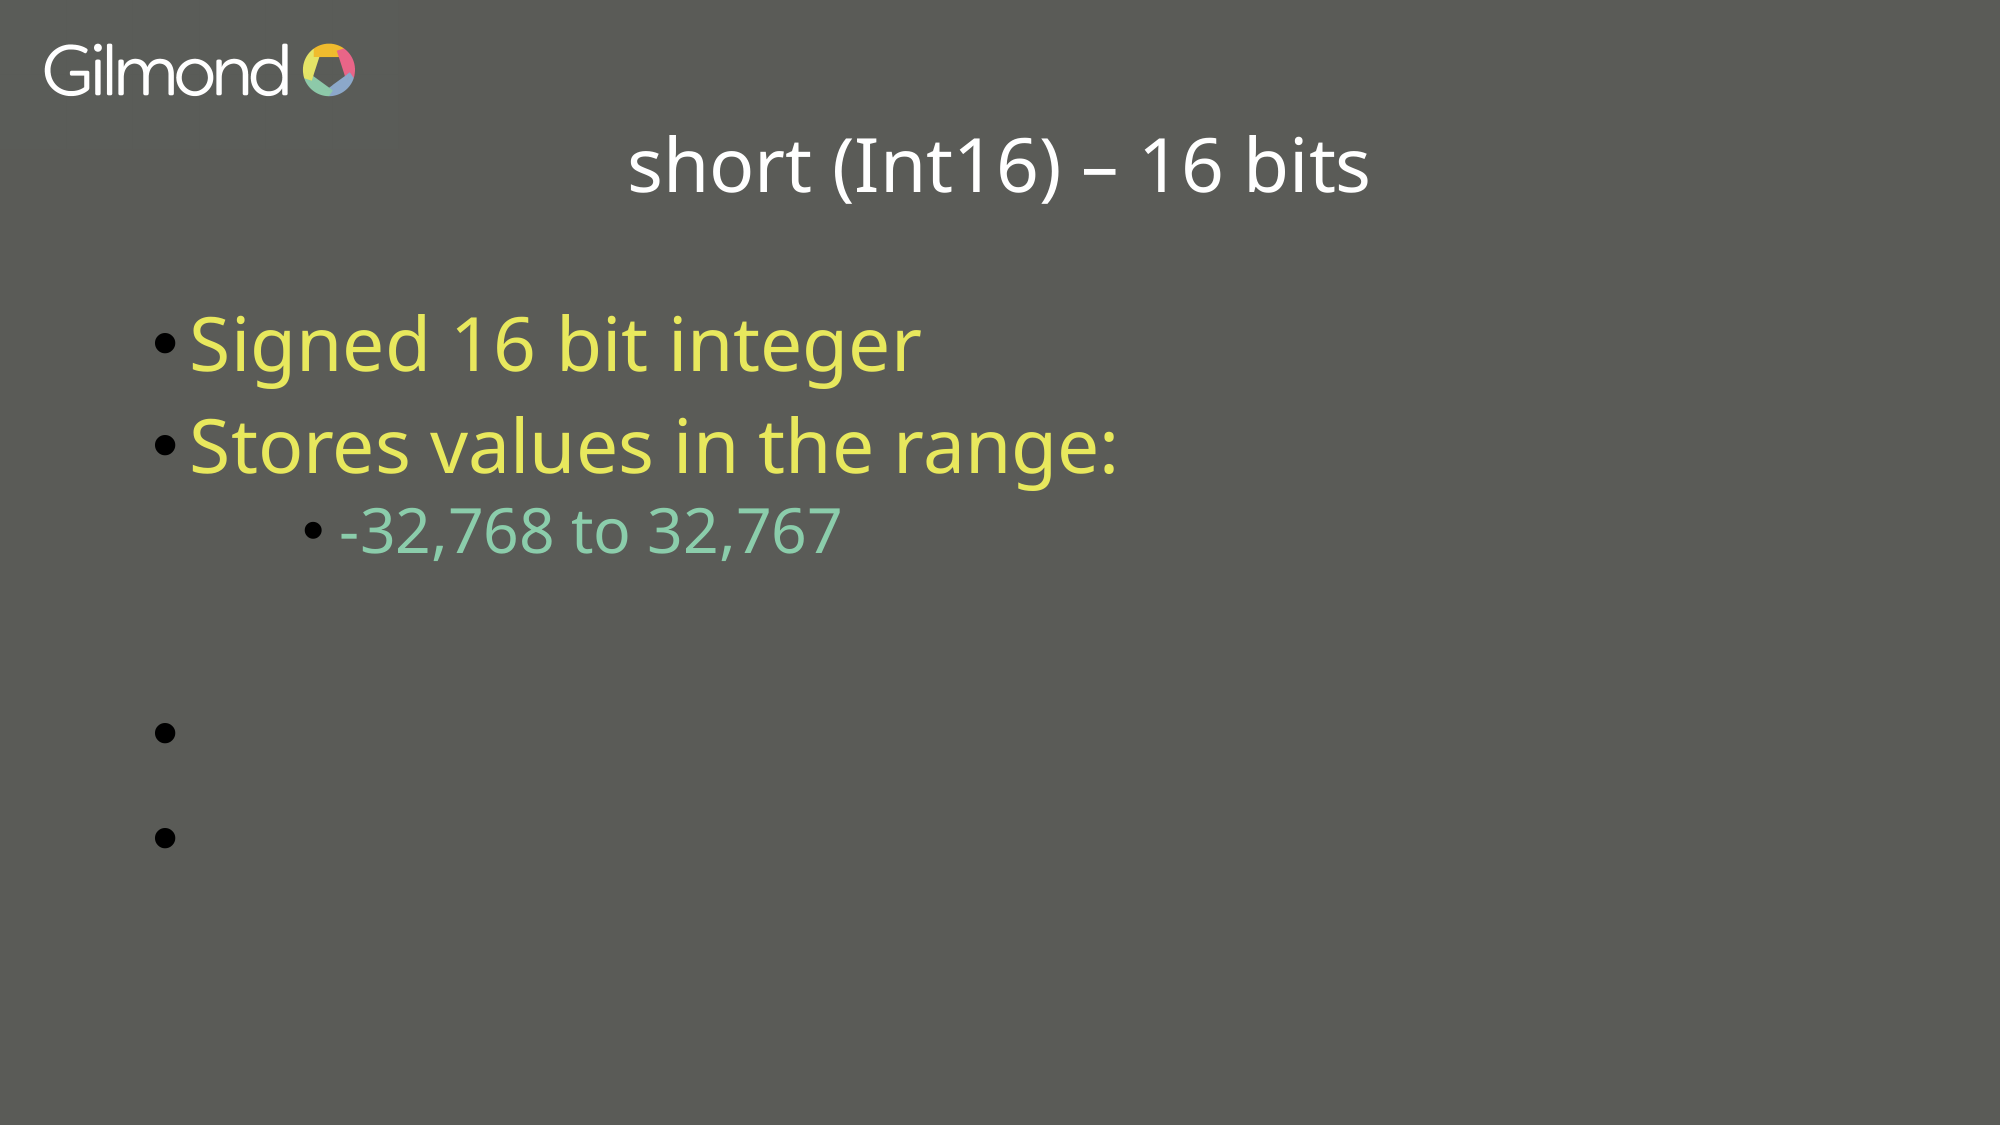

# short (Int16) – 16 bits
Signed 16 bit integer
Stores values in the range:
-32,768 to 32,767